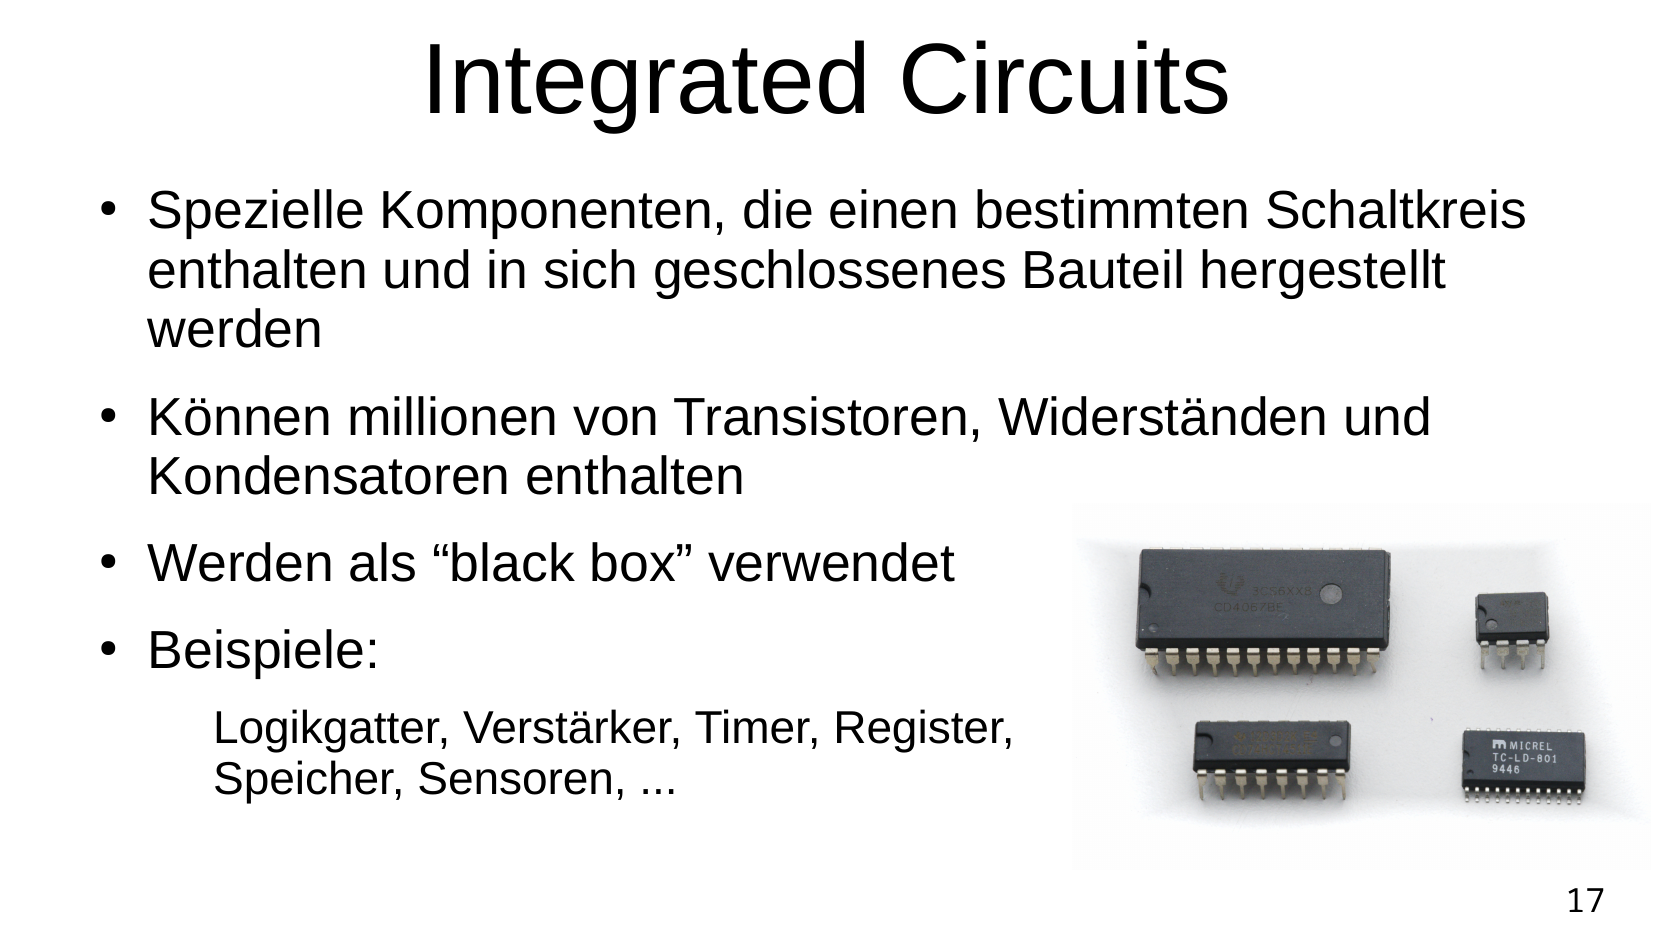

# Integrated Circuits
Spezielle Komponenten, die einen bestimmten Schaltkreis enthalten und in sich geschlossenes Bauteil hergestellt werden
Können millionen von Transistoren, Widerständen und Kondensatoren enthalten
Werden als “black box” verwendet
Beispiele:
Logikgatter, Verstärker, Timer, Register,
Speicher, Sensoren, ...